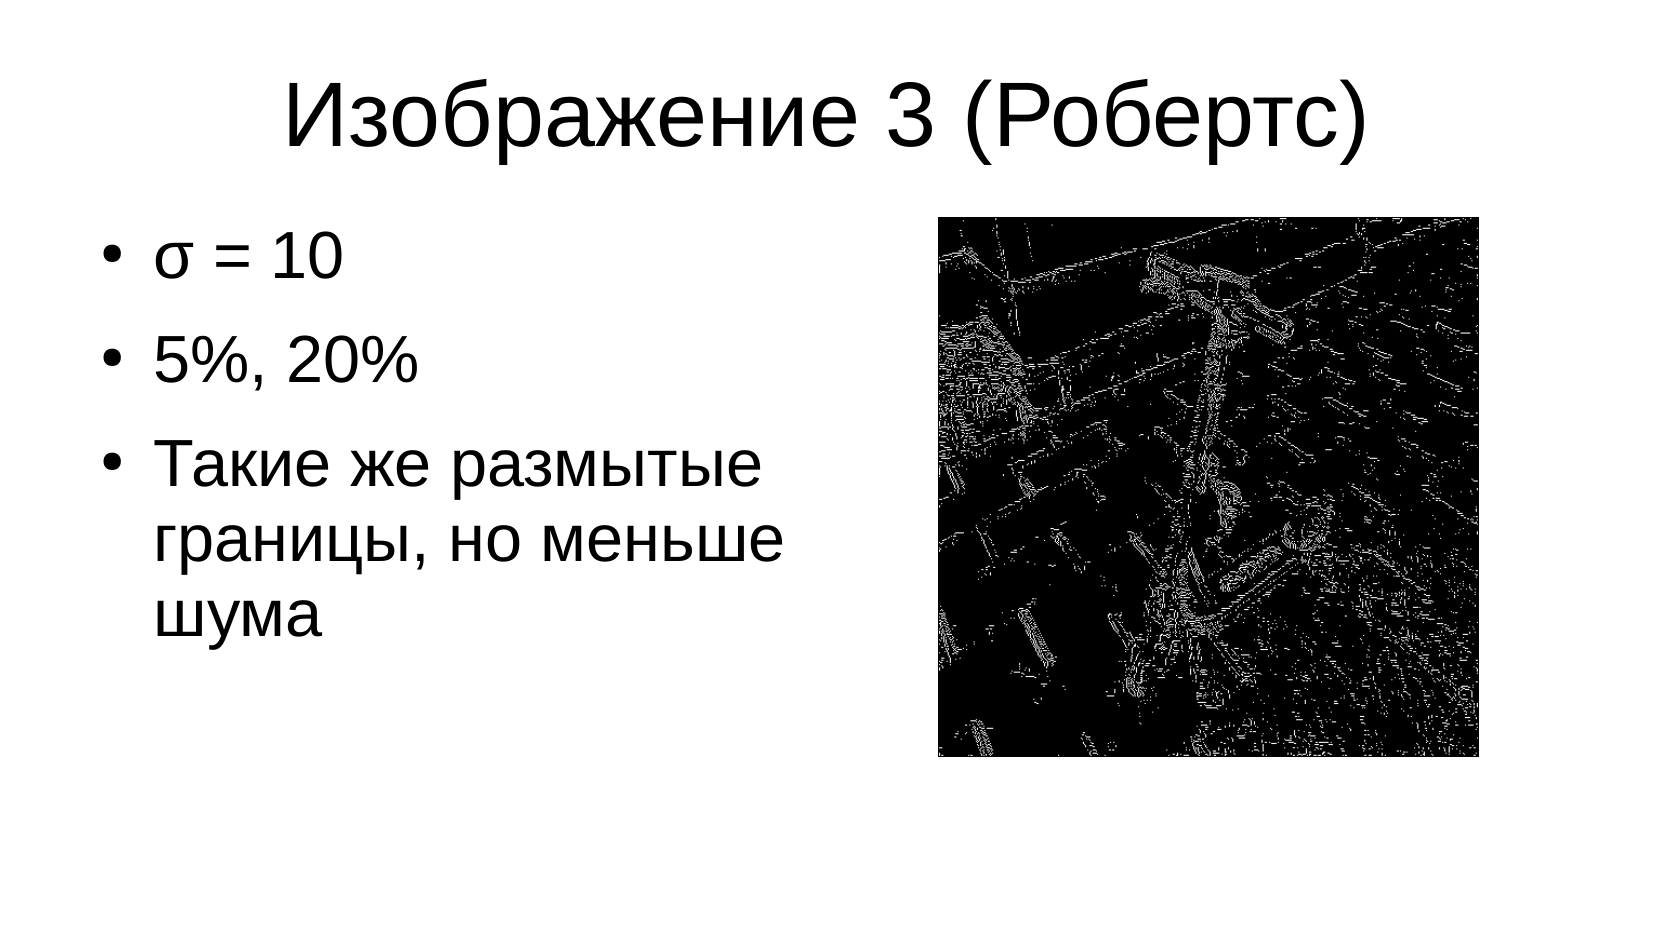

# Изображение 3 (Робертс)
σ = 10
5%, 20%
Такие же размытые границы, но меньше шума